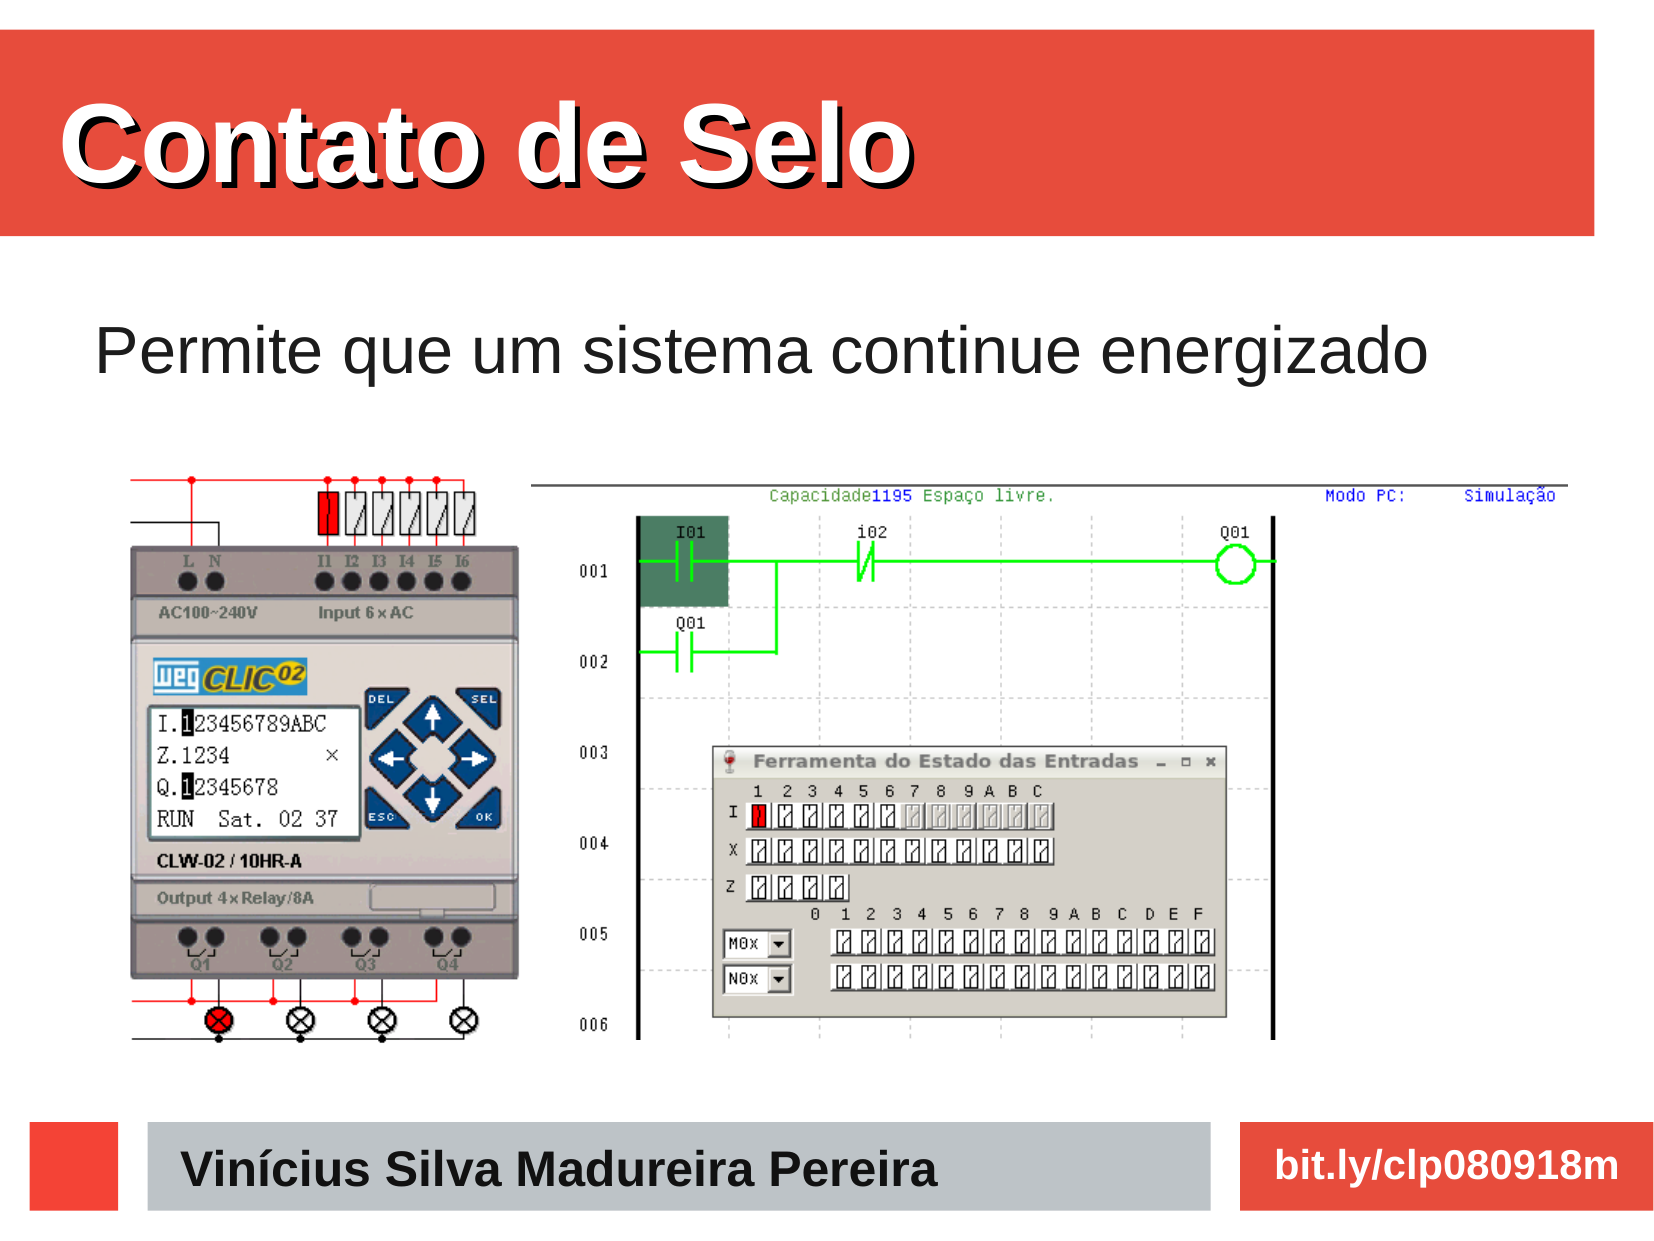

# Contato de Selo
Permite que um sistema continue energizado
Vinícius Silva Madureira Pereira
bit.ly/clp080918m